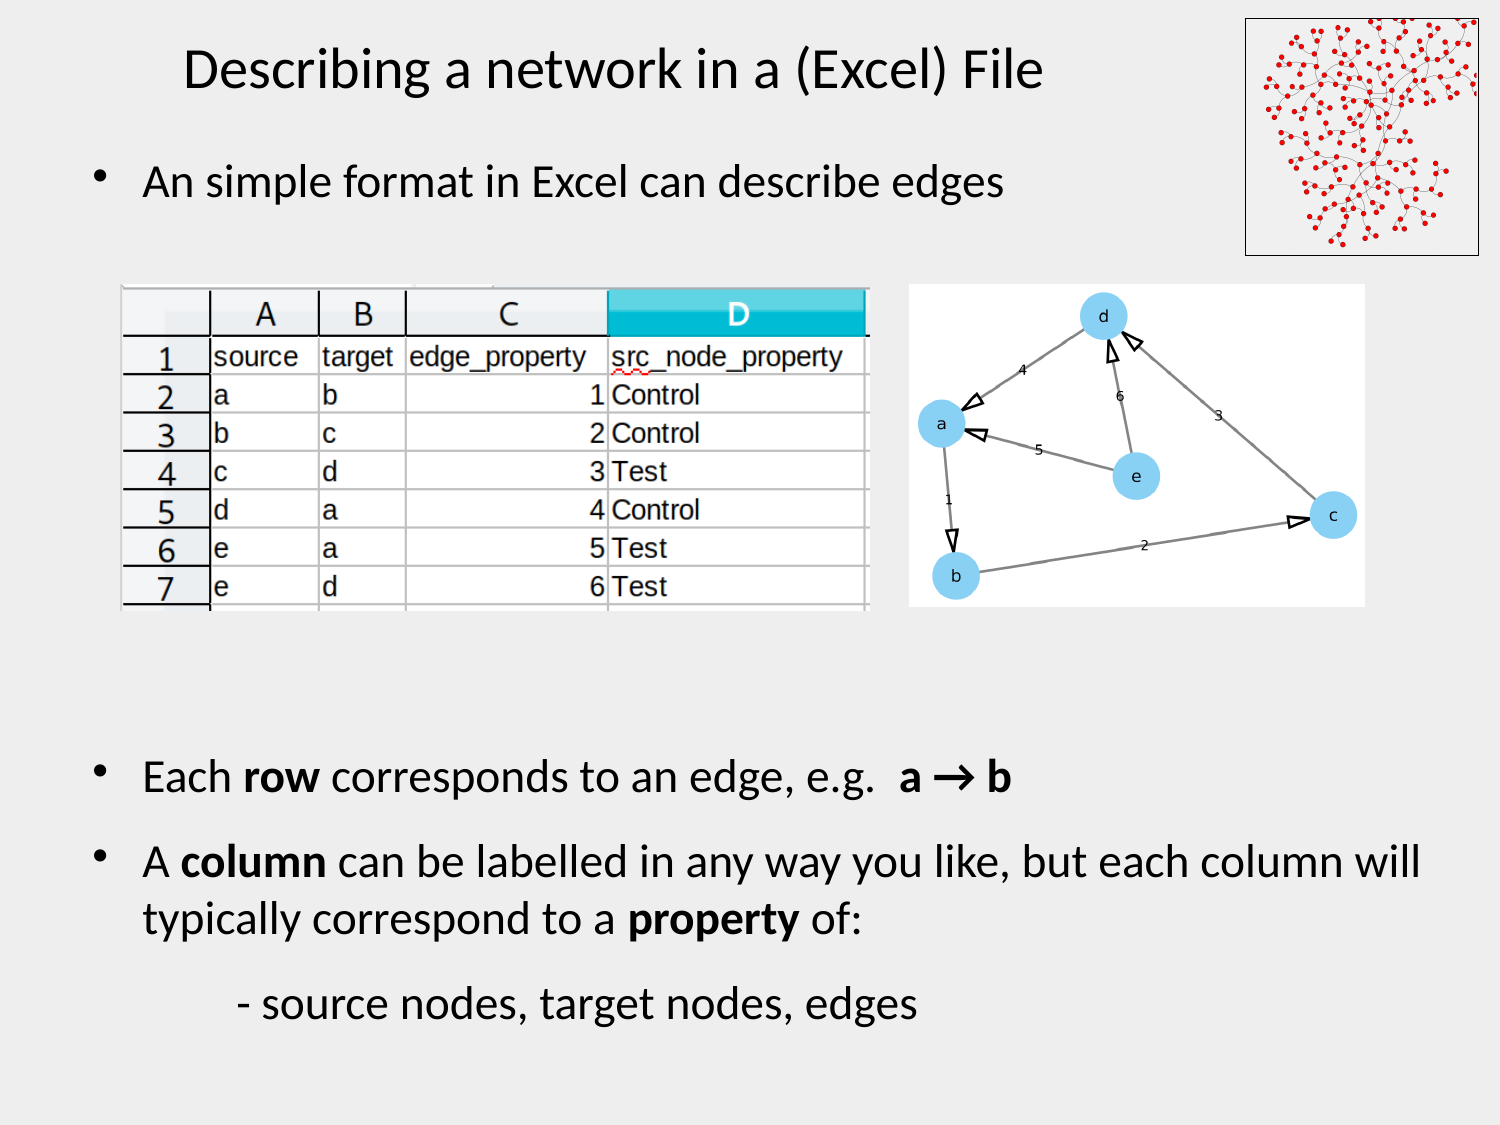

Describing a network in a (Excel) File
An simple format in Excel can describe edges
Each row corresponds to an edge, e.g. a → b
A column can be labelled in any way you like, but each column will typically correspond to a property of:
 - source nodes, target nodes, edges